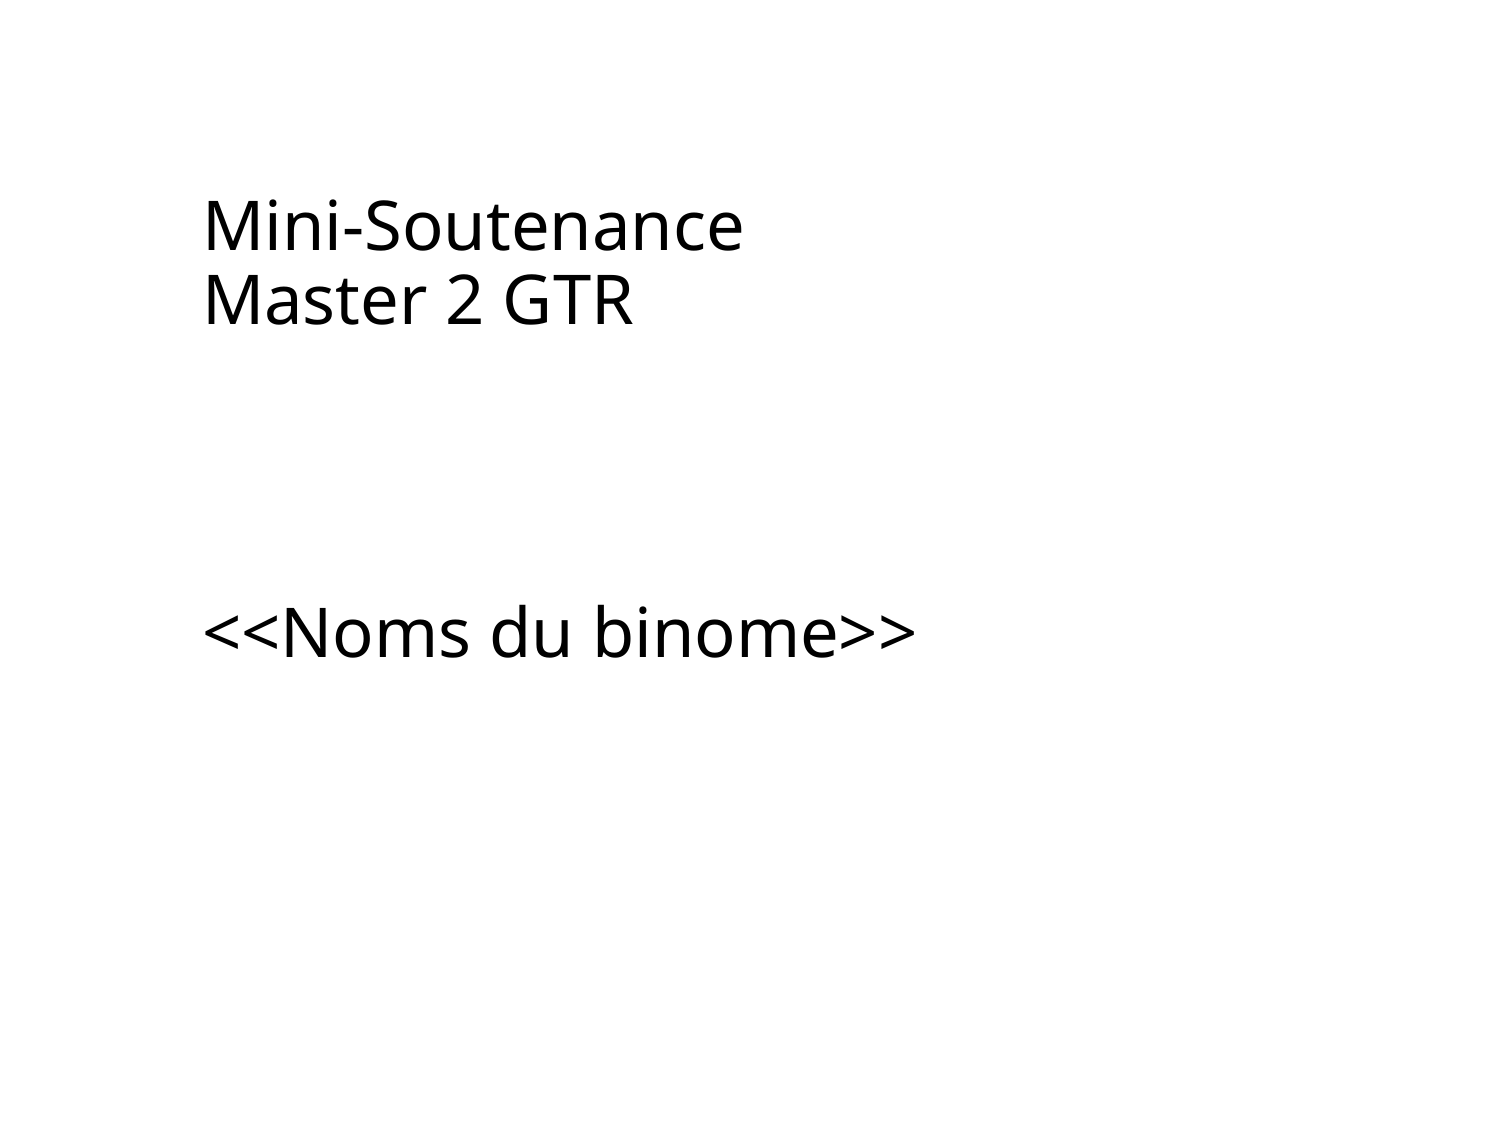

# Mini-Soutenance Master 2 GTR
<<Noms du binome>>